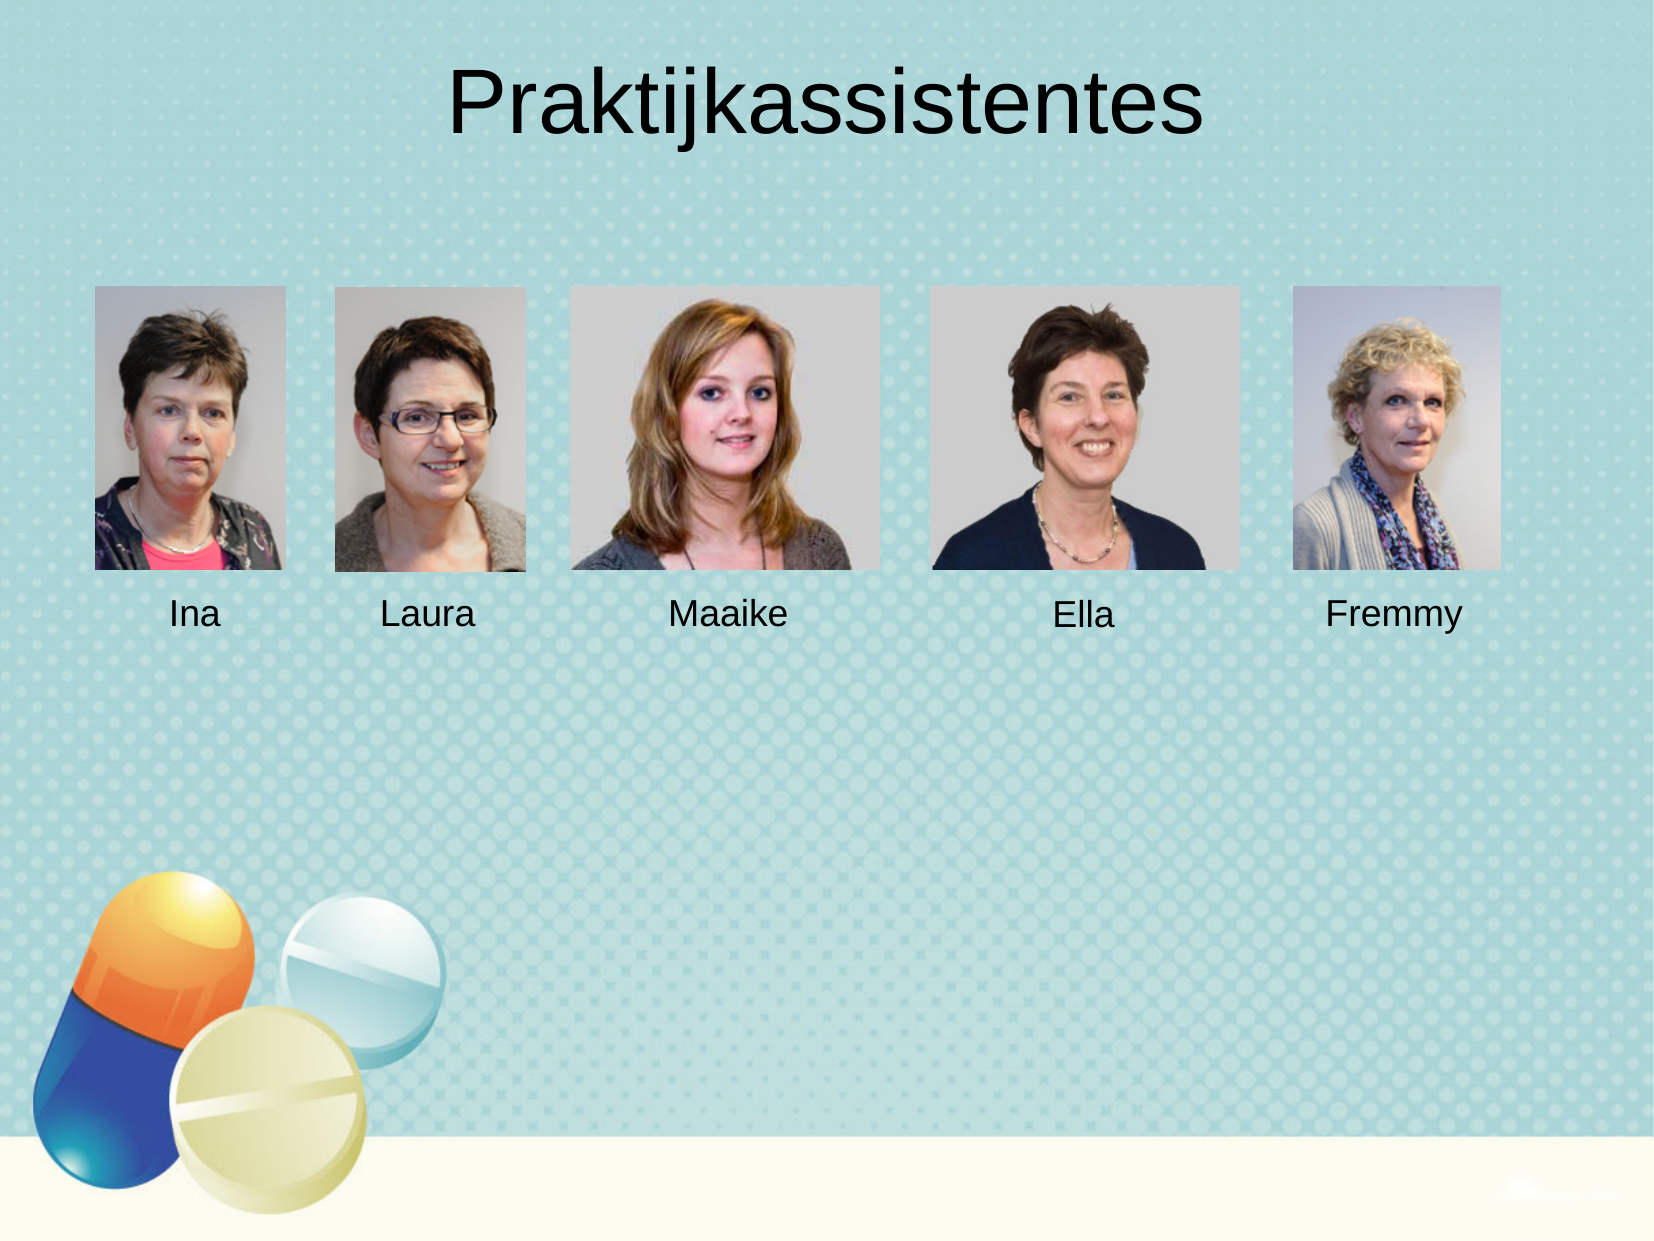

# Praktijkassistentes
Ina
Laura
Maaike
Fremmy
Ella